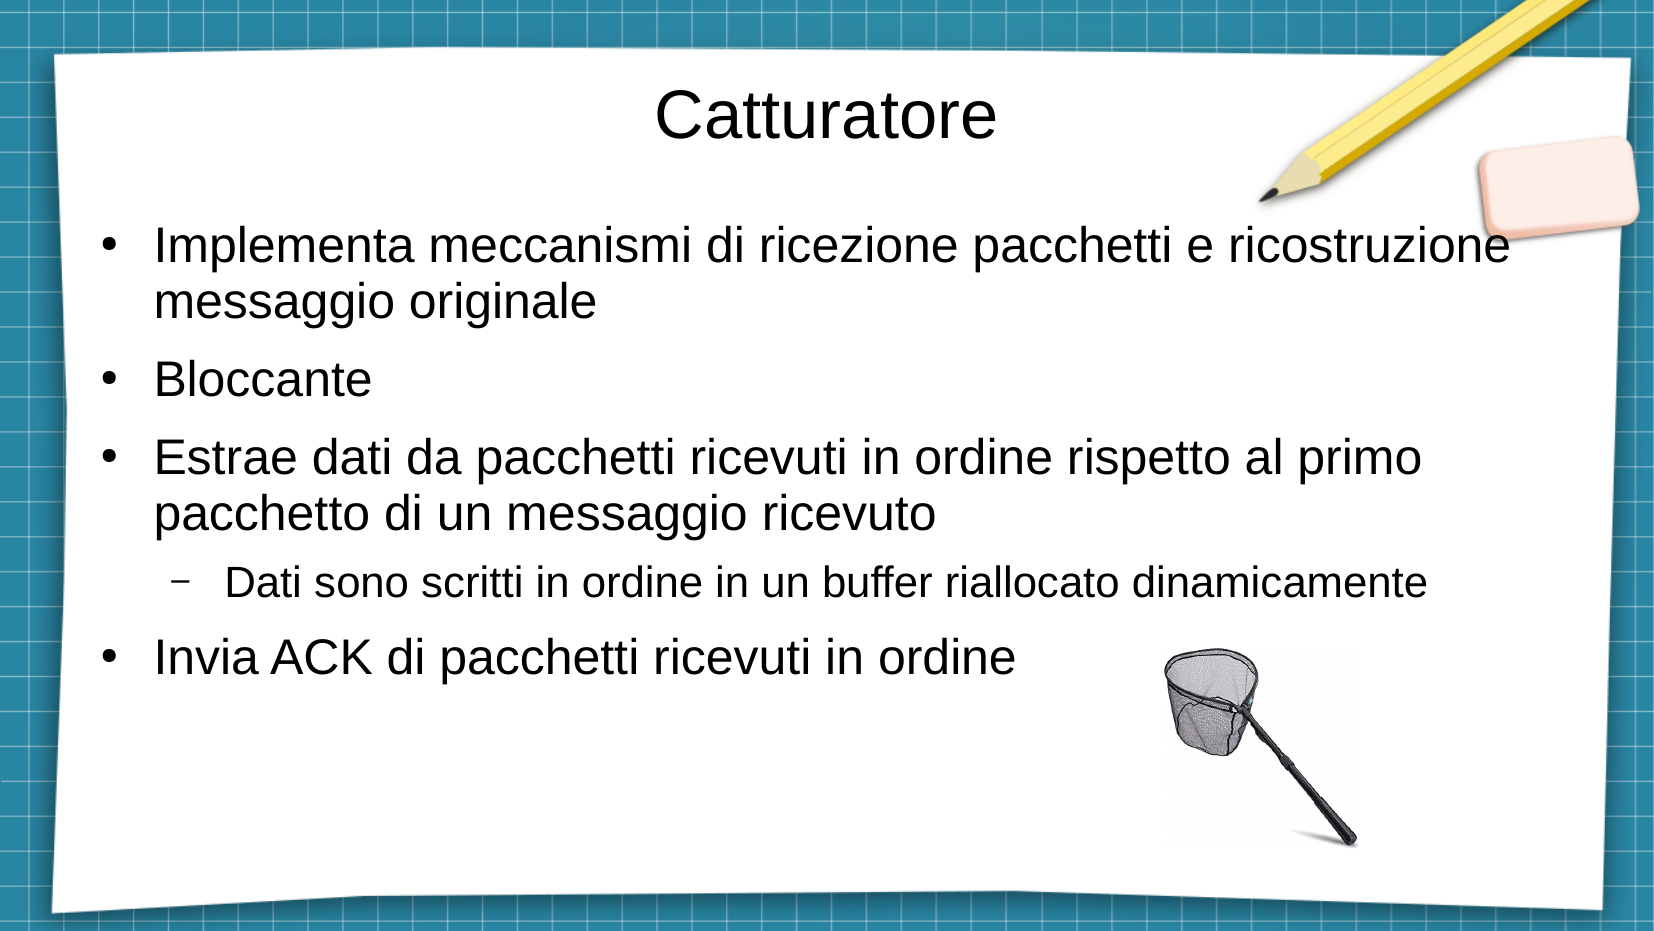

# Catturatore
Implementa meccanismi di ricezione pacchetti e ricostruzione messaggio originale
Bloccante
Estrae dati da pacchetti ricevuti in ordine rispetto al primo pacchetto di un messaggio ricevuto
Dati sono scritti in ordine in un buffer riallocato dinamicamente
Invia ACK di pacchetti ricevuti in ordine